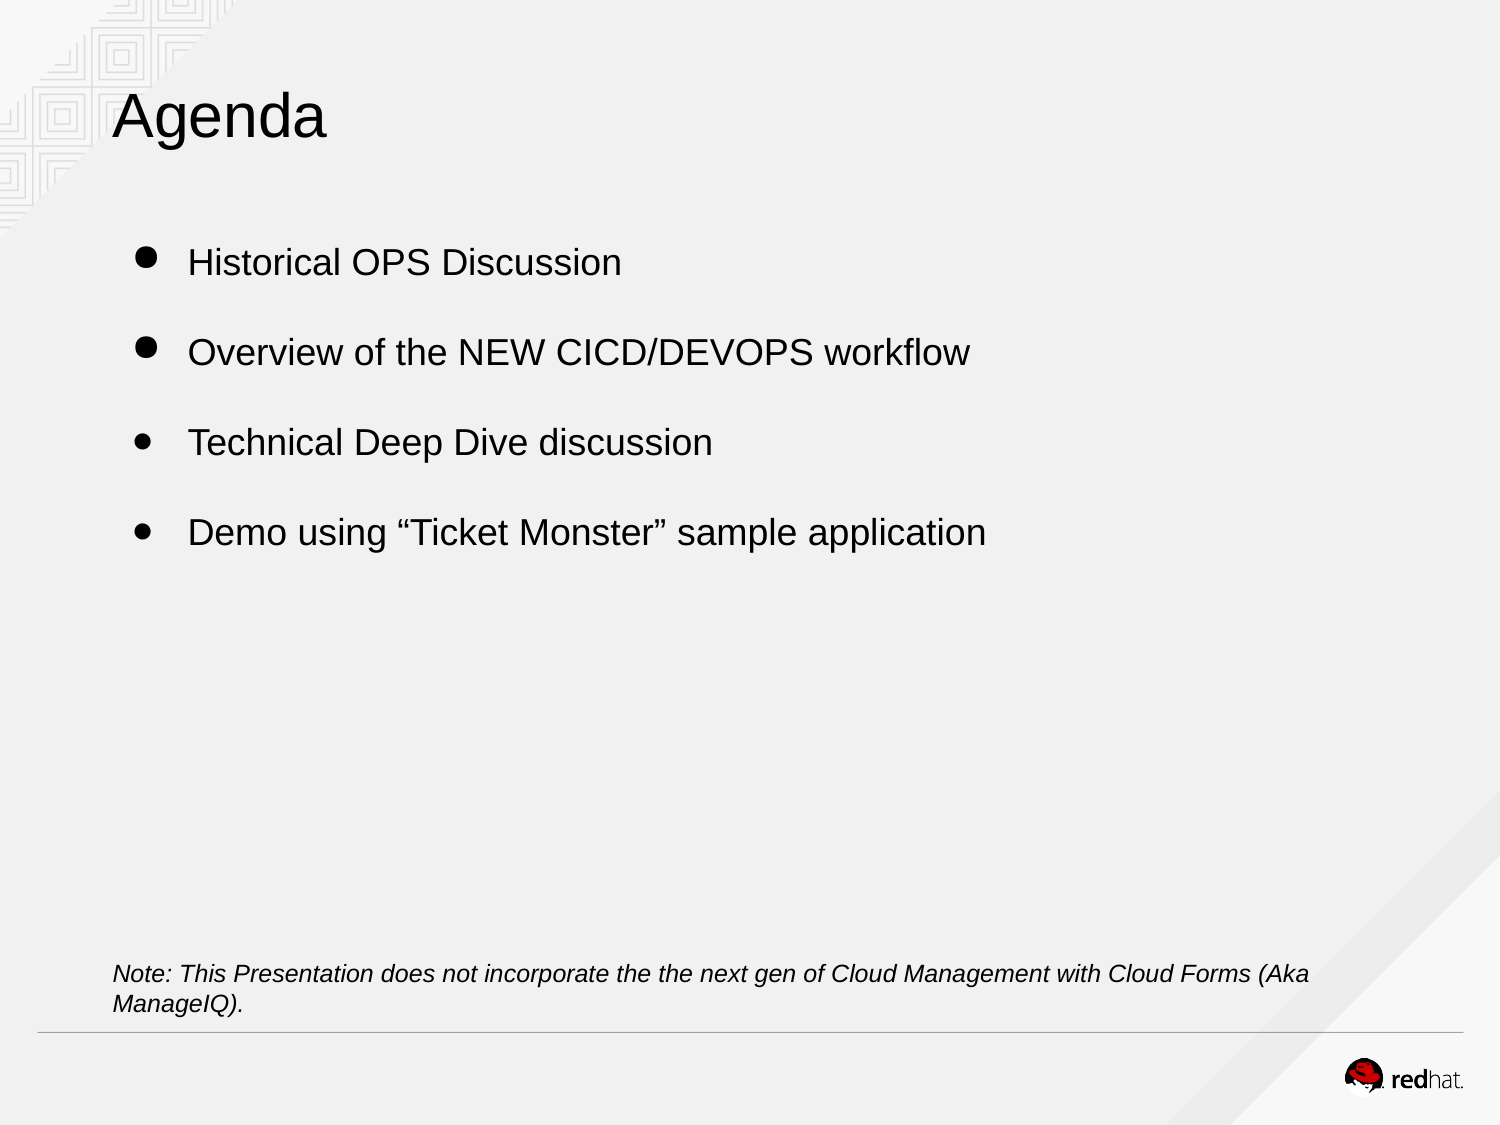

Agenda
Historical OPS Discussion
Overview of the NEW CICD/DEVOPS workflow
Technical Deep Dive discussion
Demo using “Ticket Monster” sample application
Note: This Presentation does not incorporate the the next gen of Cloud Management with Cloud Forms (Aka ManageIQ).